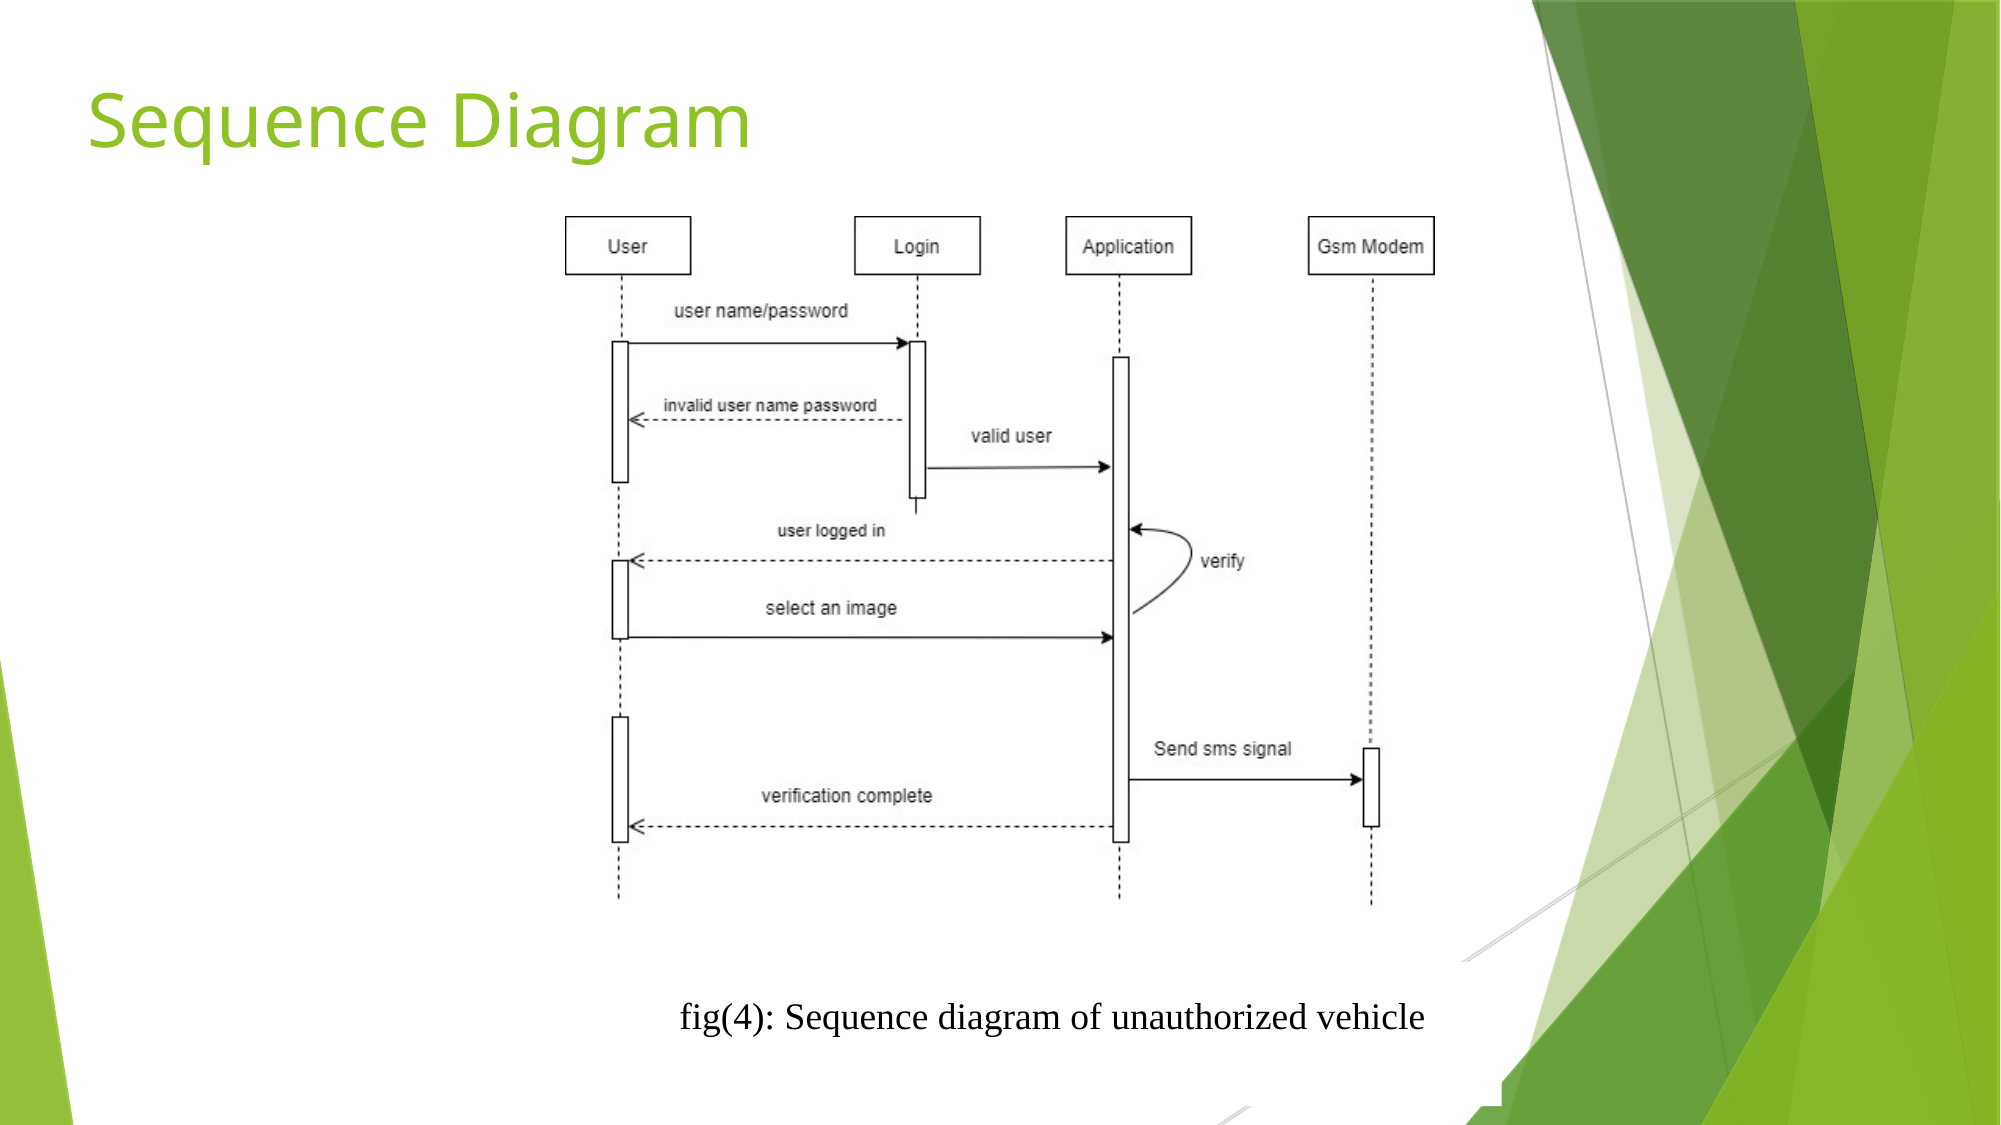

# Sequence Diagram
fig(4): Sequence diagram of unauthorized vehicle